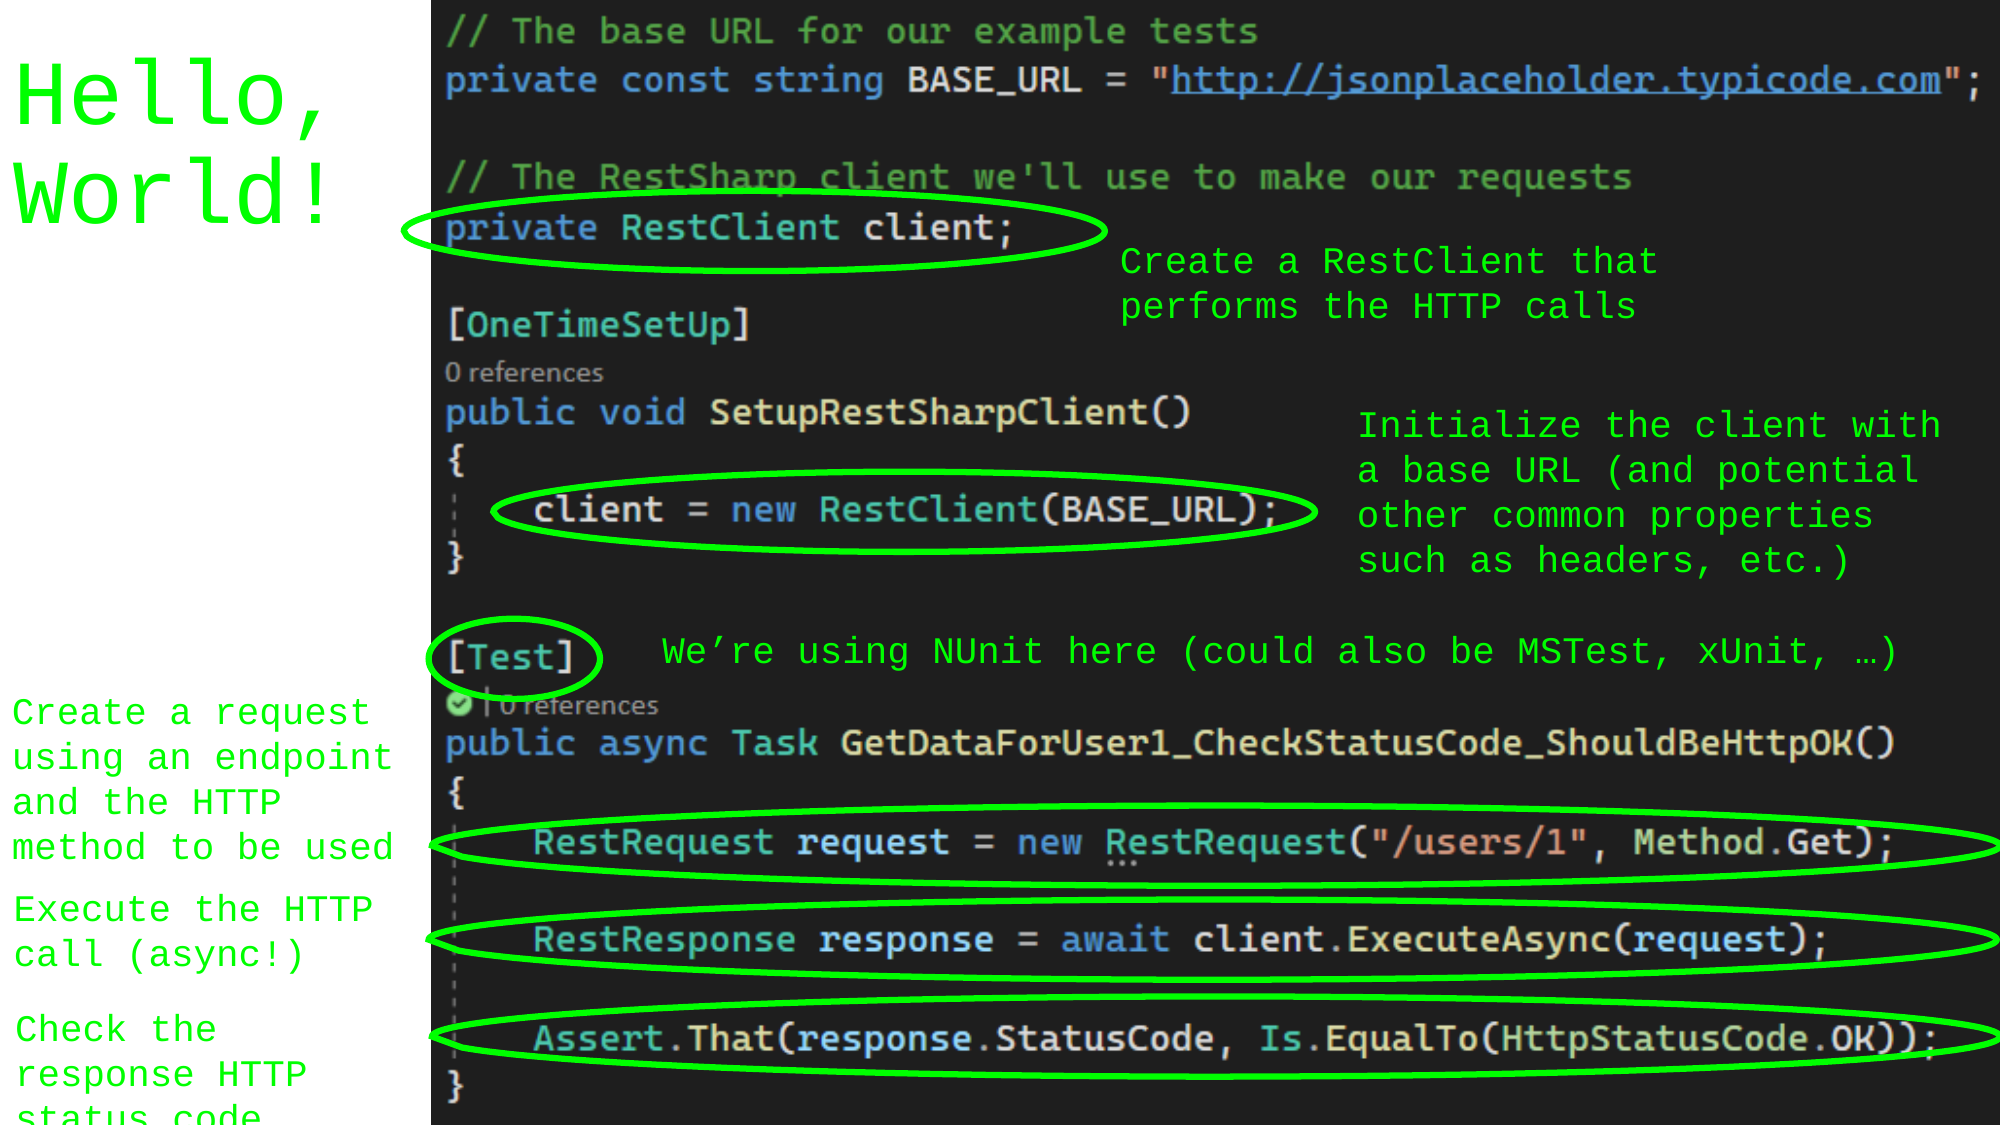

# Hello, World!
Create a RestClient that performs the HTTP calls
Initialize the client with a base URL (and potential other common properties such as headers, etc.)
We’re using NUnit here (could also be MSTest, xUnit, …)
Create a request using an endpoint and the HTTP method to be used
Execute the HTTP call (async!)
Check the response HTTP status code